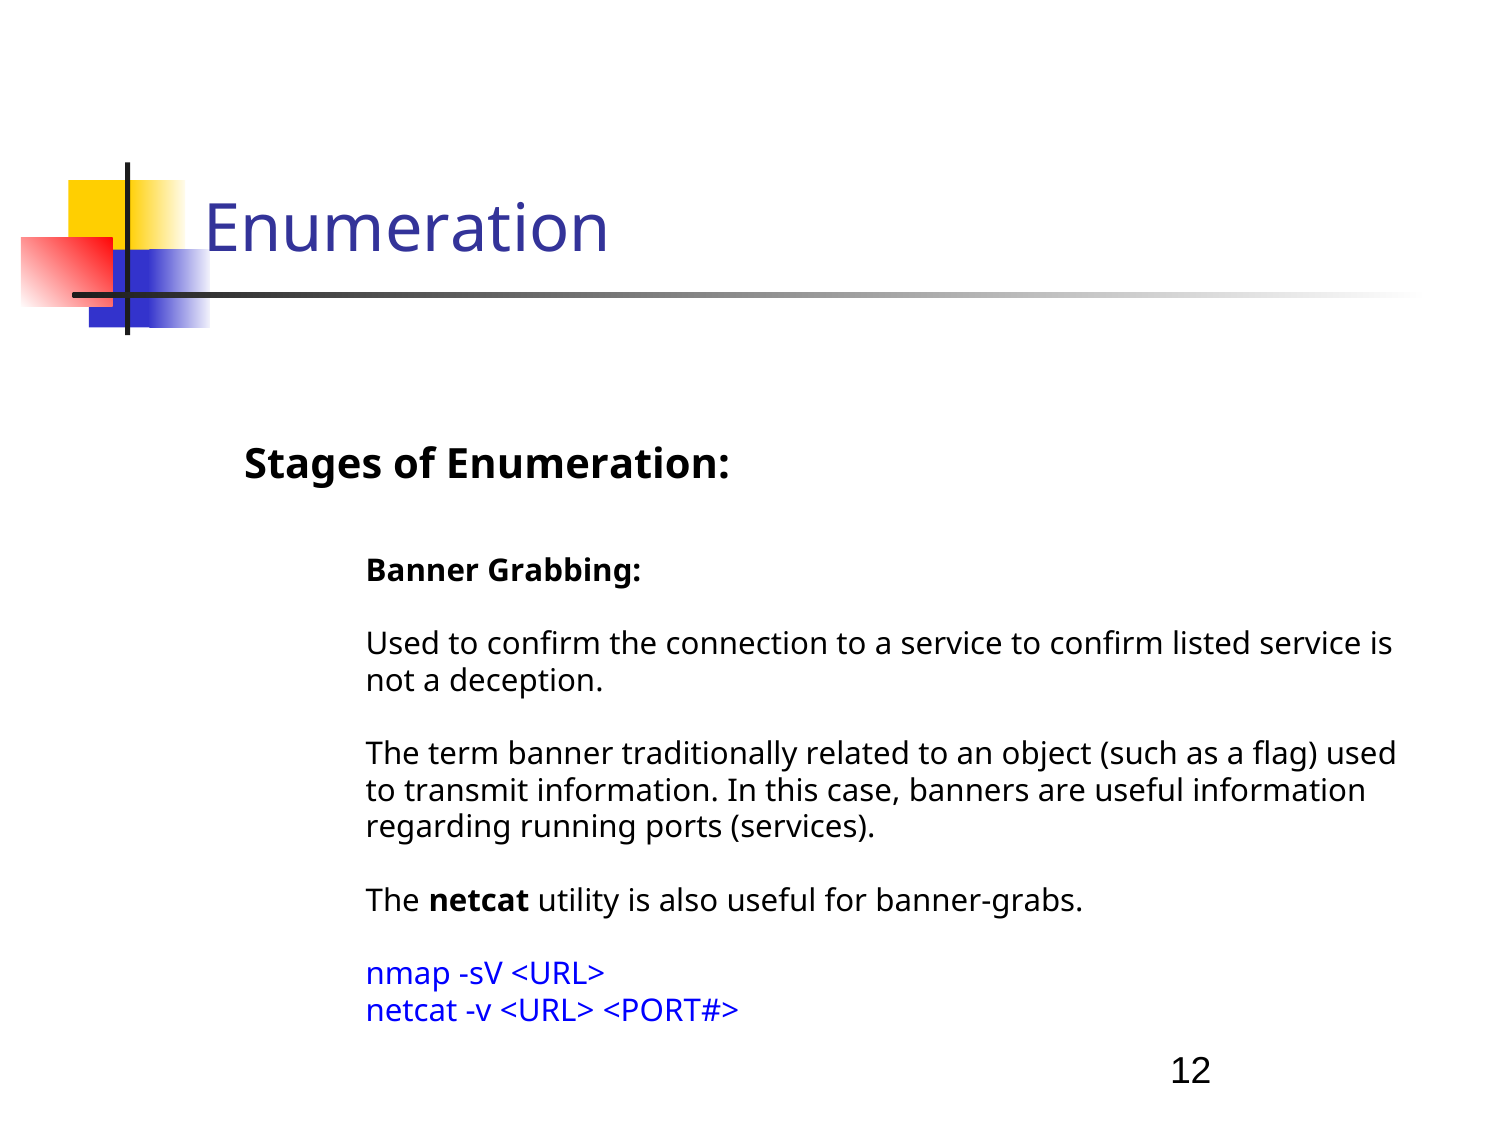

# Enumeration
Stages of Enumeration:
Banner Grabbing:
Used to confirm the connection to a service to confirm listed service is not a deception.
The term banner traditionally related to an object (such as a flag) used to transmit information. In this case, banners are useful information regarding running ports (services).
The netcat utility is also useful for banner-grabs.
nmap -sV <URL>
netcat -v <URL> <PORT#>
12